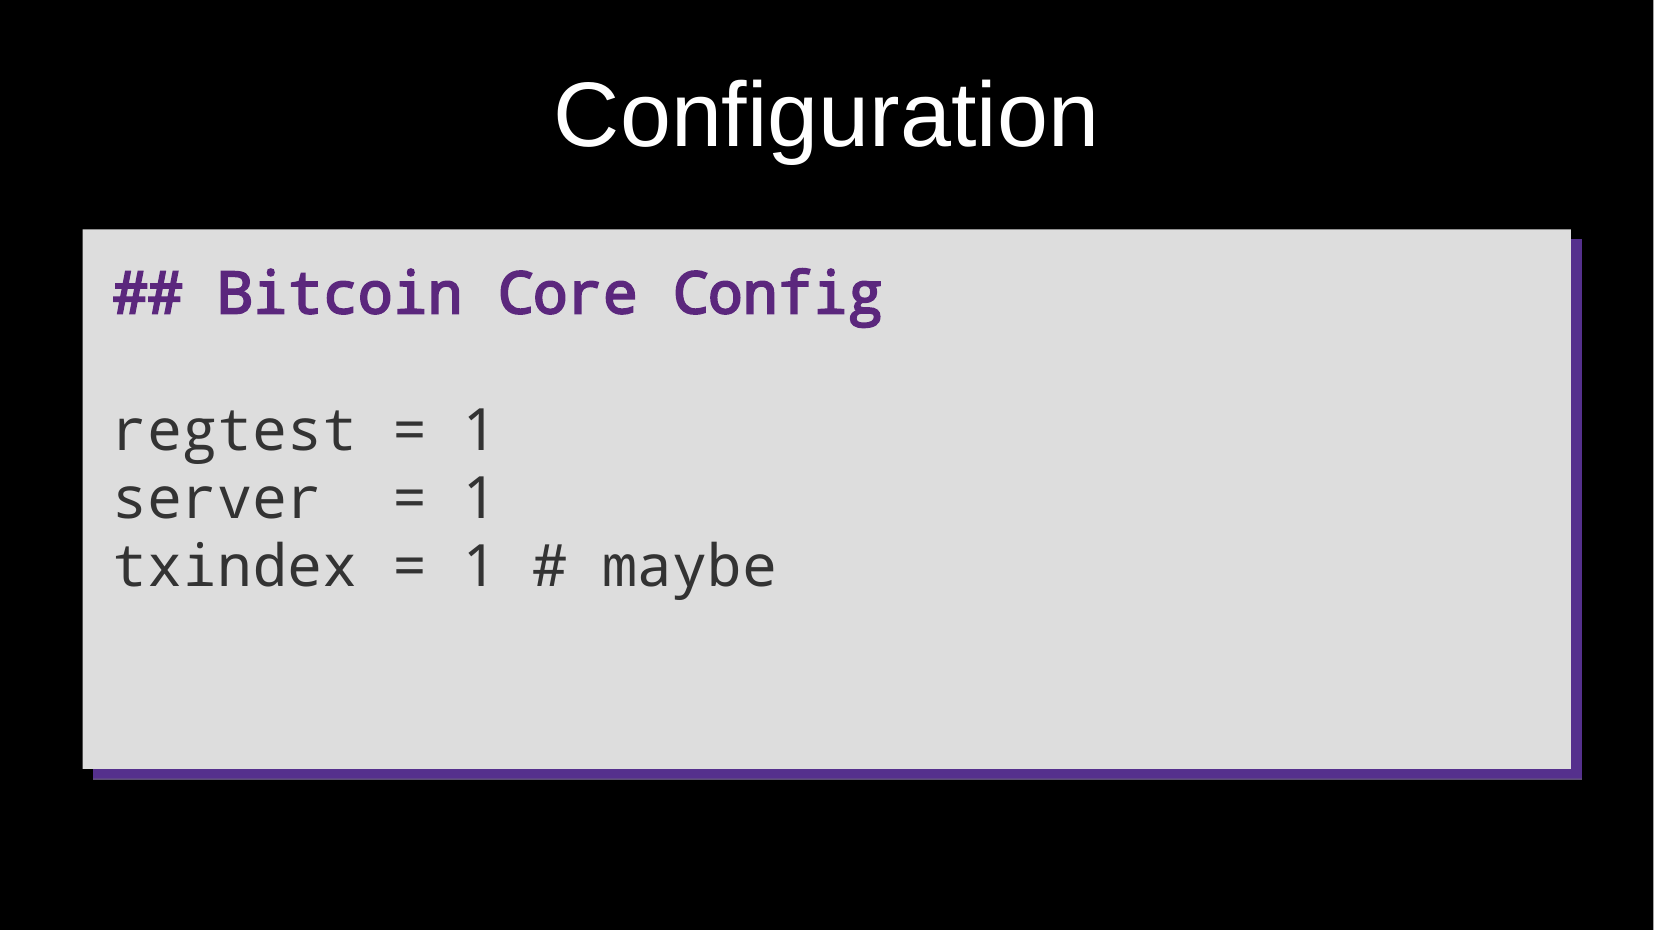

# Configuration
## Bitcoin Core Config
regtest = 1
server = 1
txindex = 1 # maybe